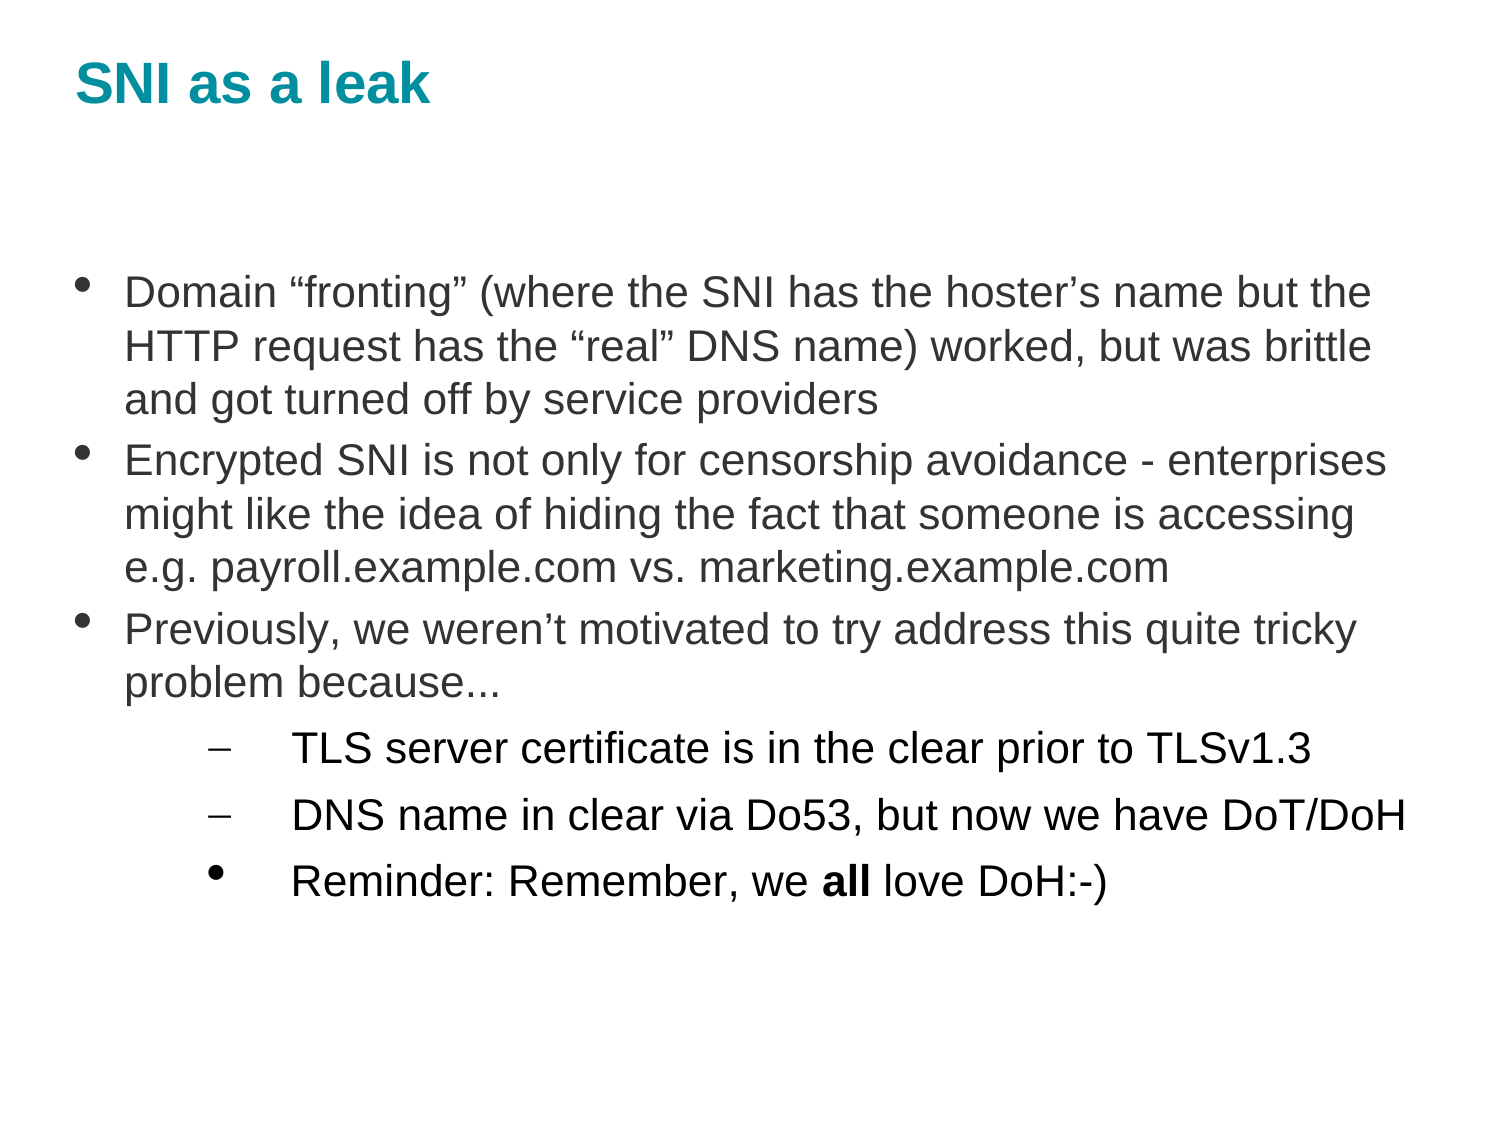

# SNI as a leak
Domain “fronting” (where the SNI has the hoster’s name but the HTTP request has the “real” DNS name) worked, but was brittle and got turned off by service providers
Encrypted SNI is not only for censorship avoidance - enterprises might like the idea of hiding the fact that someone is accessing e.g. payroll.example.com vs. marketing.example.com
Previously, we weren’t motivated to try address this quite tricky problem because...
TLS server certificate is in the clear prior to TLSv1.3
DNS name in clear via Do53, but now we have DoT/DoH
Reminder: Remember, we all love DoH:-)